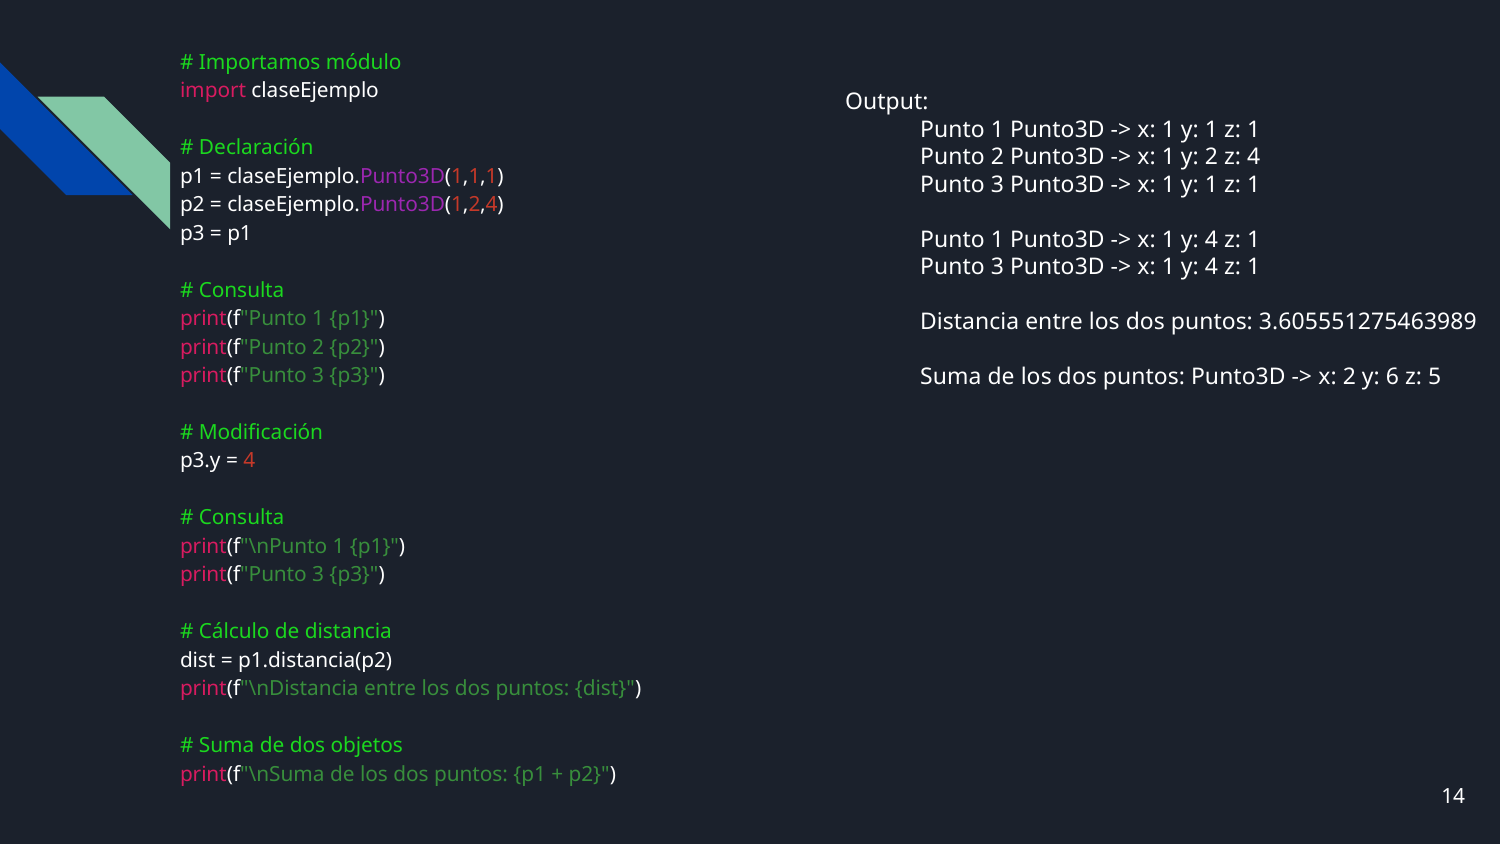

# # Importamos módulo
import claseEjemplo
# Declaración
p1 = claseEjemplo.Punto3D(1,1,1)
p2 = claseEjemplo.Punto3D(1,2,4)
p3 = p1
# Consulta
print(f"Punto 1 {p1}")
print(f"Punto 2 {p2}")
print(f"Punto 3 {p3}")
# Modificación
p3.y = 4
# Consulta
print(f"\nPunto 1 {p1}")
print(f"Punto 3 {p3}")
# Cálculo de distancia
dist = p1.distancia(p2)
print(f"\nDistancia entre los dos puntos: {dist}")
# Suma de dos objetos
print(f"\nSuma de los dos puntos: {p1 + p2}")
Output:
Punto 1 Punto3D -> x: 1 y: 1 z: 1
Punto 2 Punto3D -> x: 1 y: 2 z: 4
Punto 3 Punto3D -> x: 1 y: 1 z: 1
Punto 1 Punto3D -> x: 1 y: 4 z: 1
Punto 3 Punto3D -> x: 1 y: 4 z: 1
Distancia entre los dos puntos: 3.605551275463989
Suma de los dos puntos: Punto3D -> x: 2 y: 6 z: 5